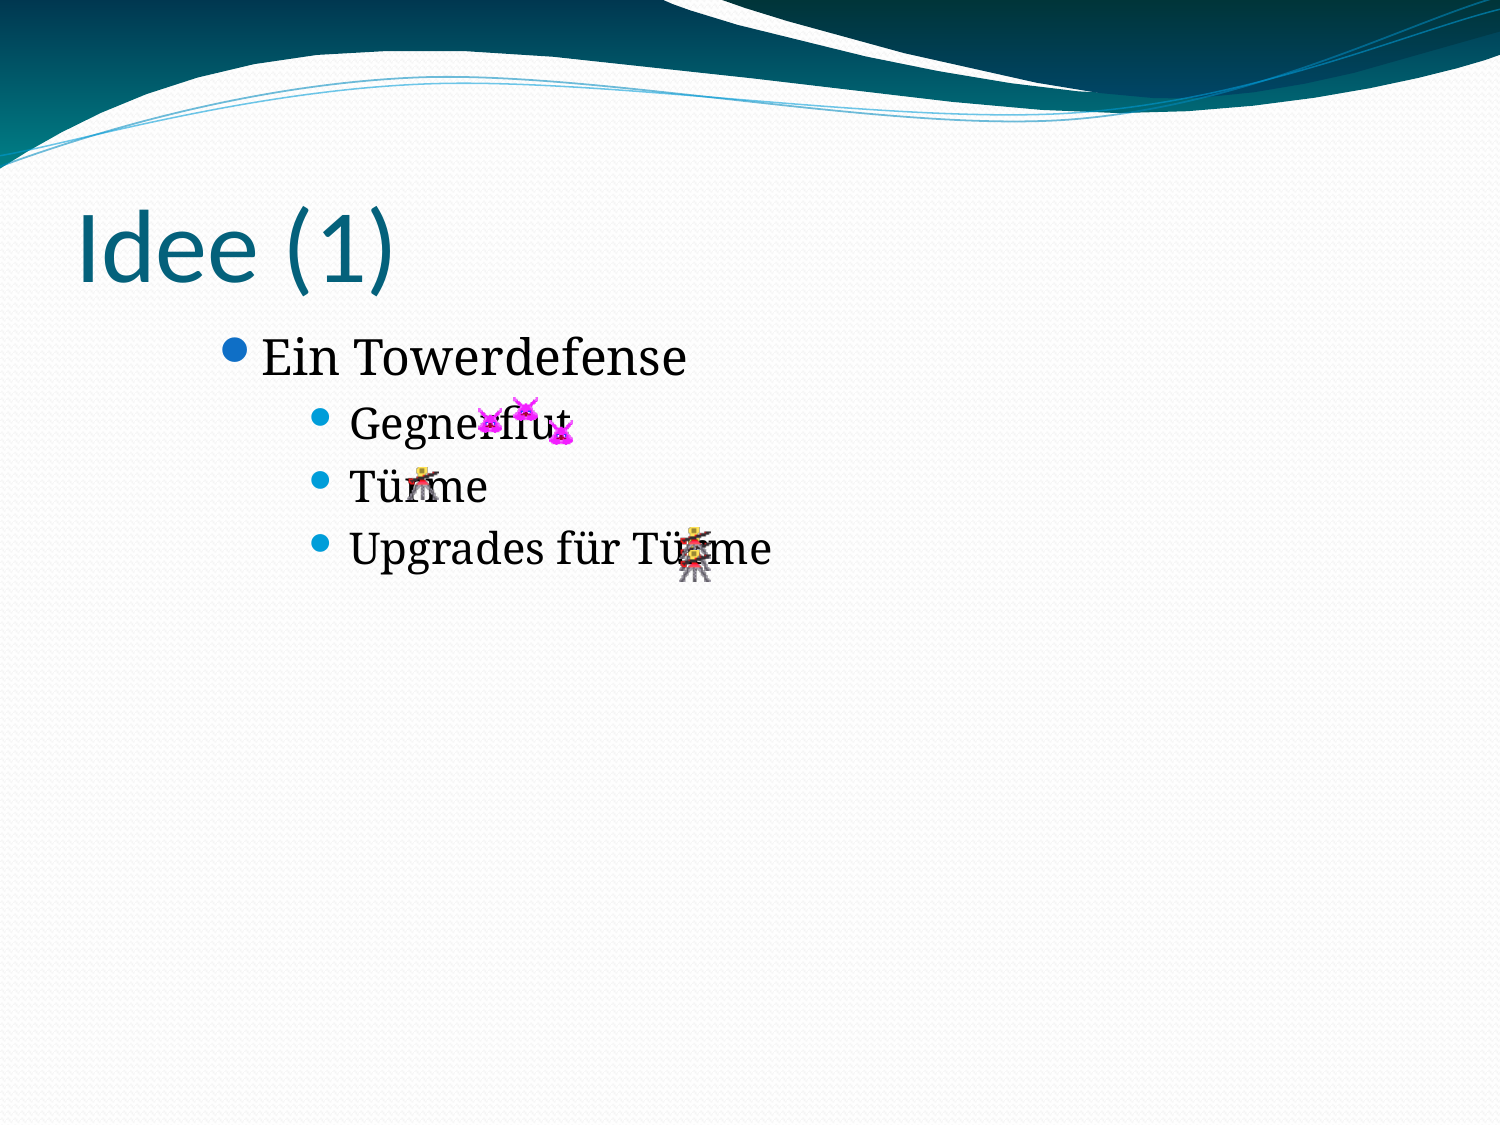

# Idee (1)
Ein Towerdefense
Gegnerflut
Türme
Upgrades für Türme